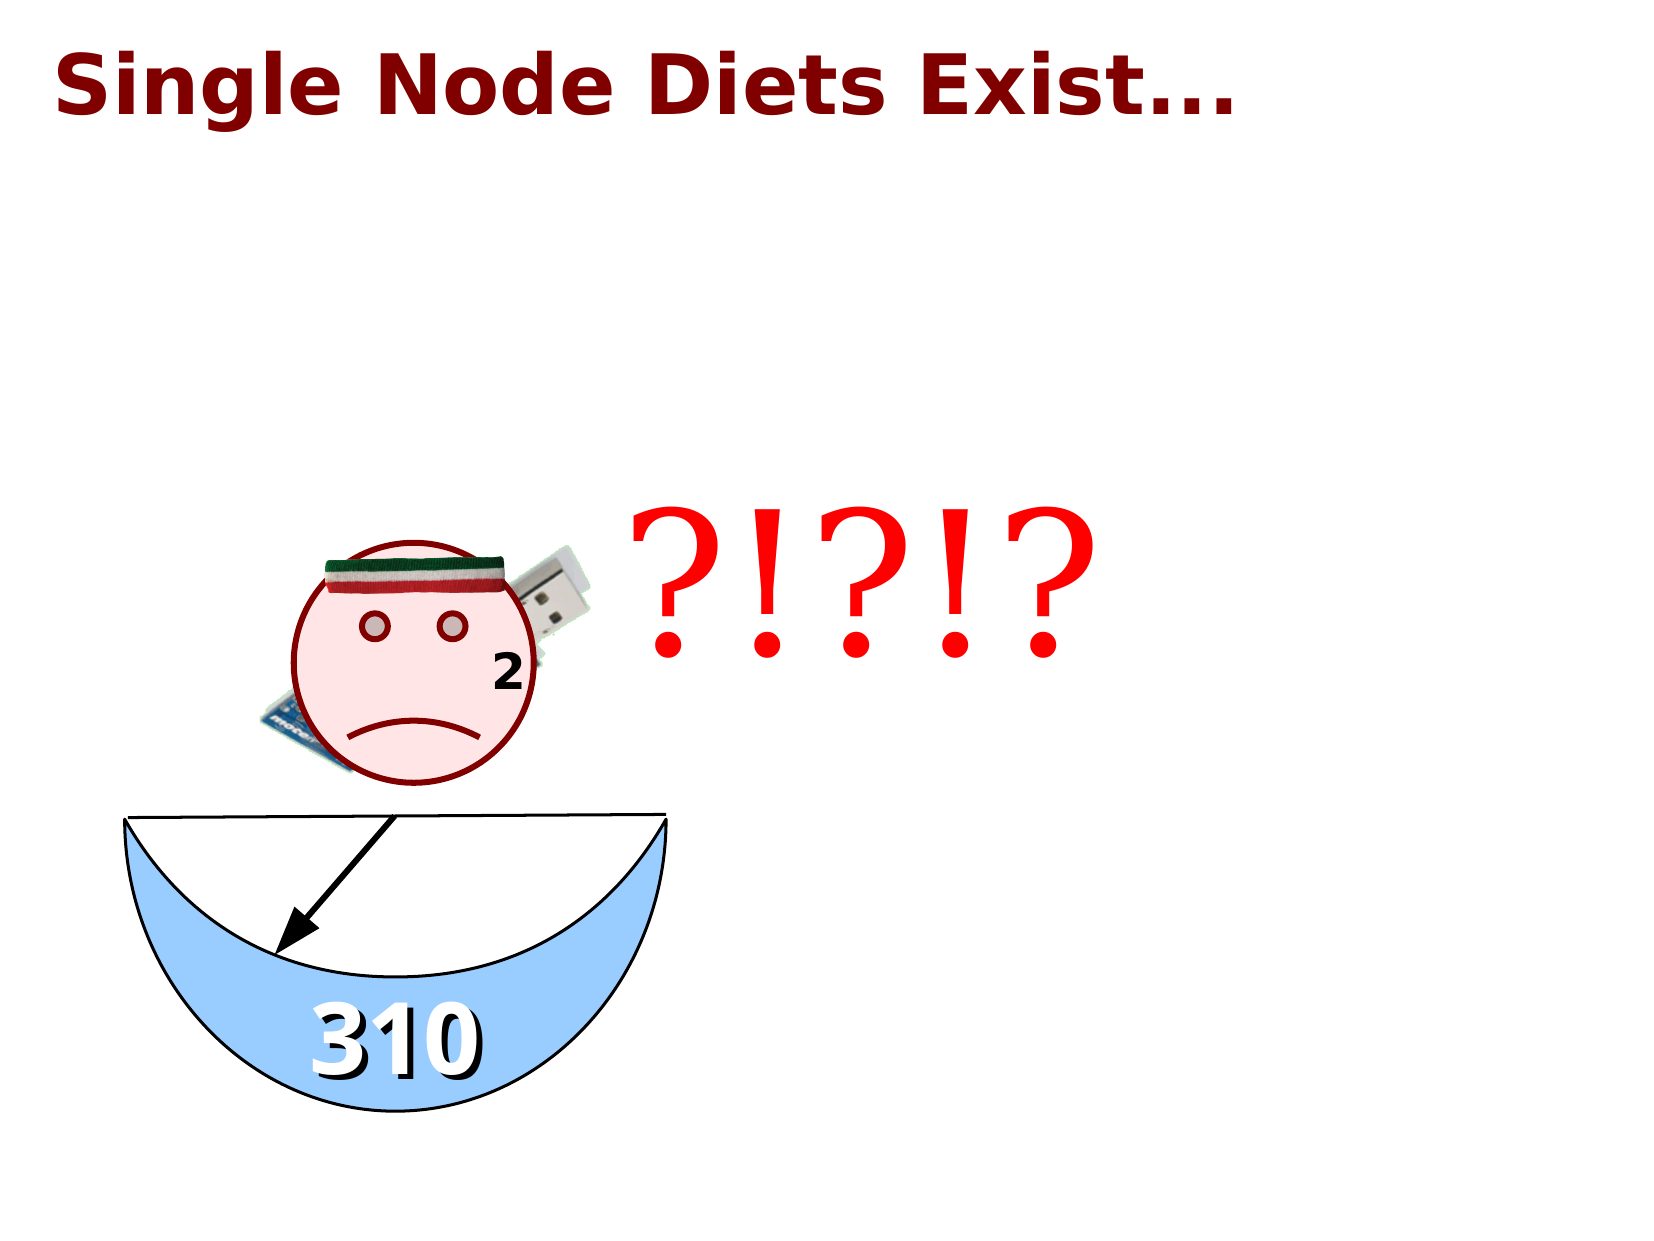

# Single Node Diets Exist...
?!?!?
2
310